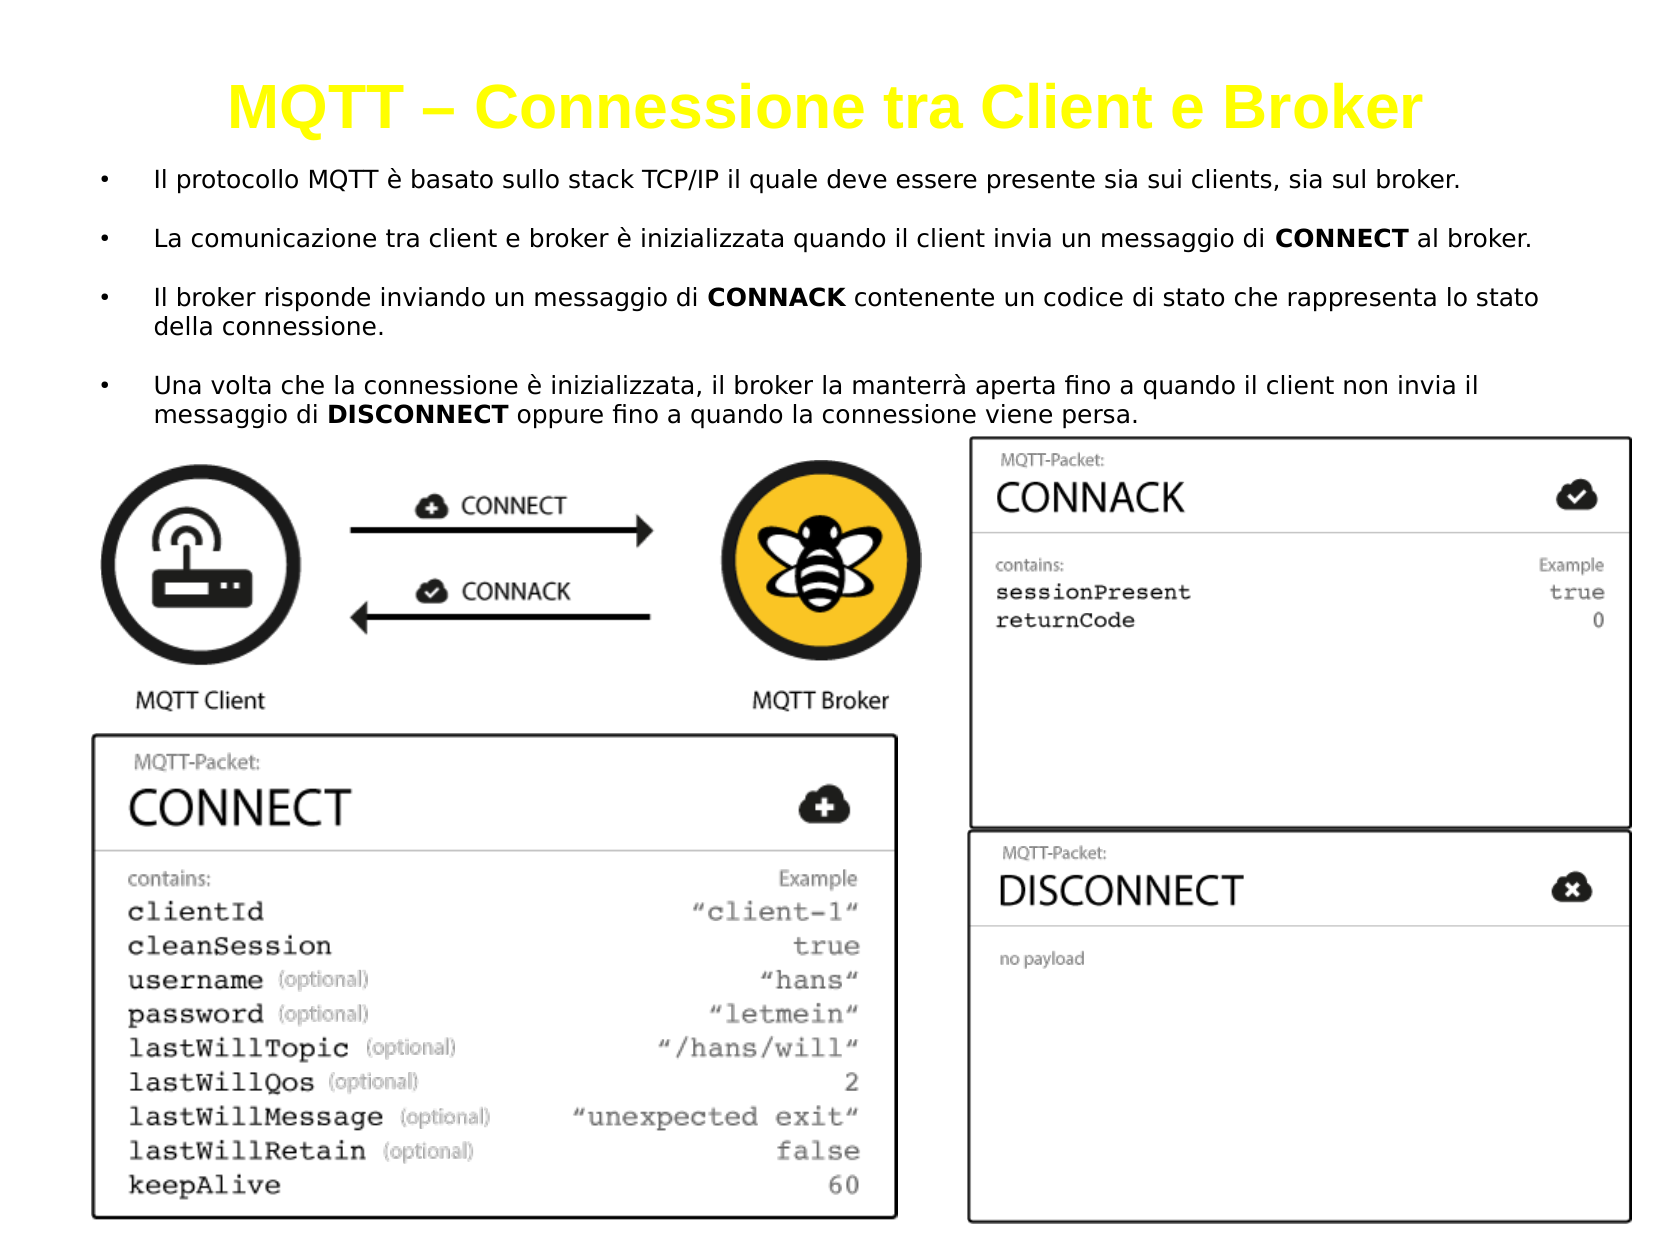

# MQTT – Connessione tra Client e Broker
Il protocollo MQTT è basato sullo stack TCP/IP il quale deve essere presente sia sui clients, sia sul broker.
La comunicazione tra client e broker è inizializzata quando il client invia un messaggio di CONNECT al broker.
Il broker risponde inviando un messaggio di CONNACK contenente un codice di stato che rappresenta lo stato della connessione.
Una volta che la connessione è inizializzata, il broker la manterrà aperta fino a quando il client non invia il messaggio di DISCONNECT oppure fino a quando la connessione viene persa.